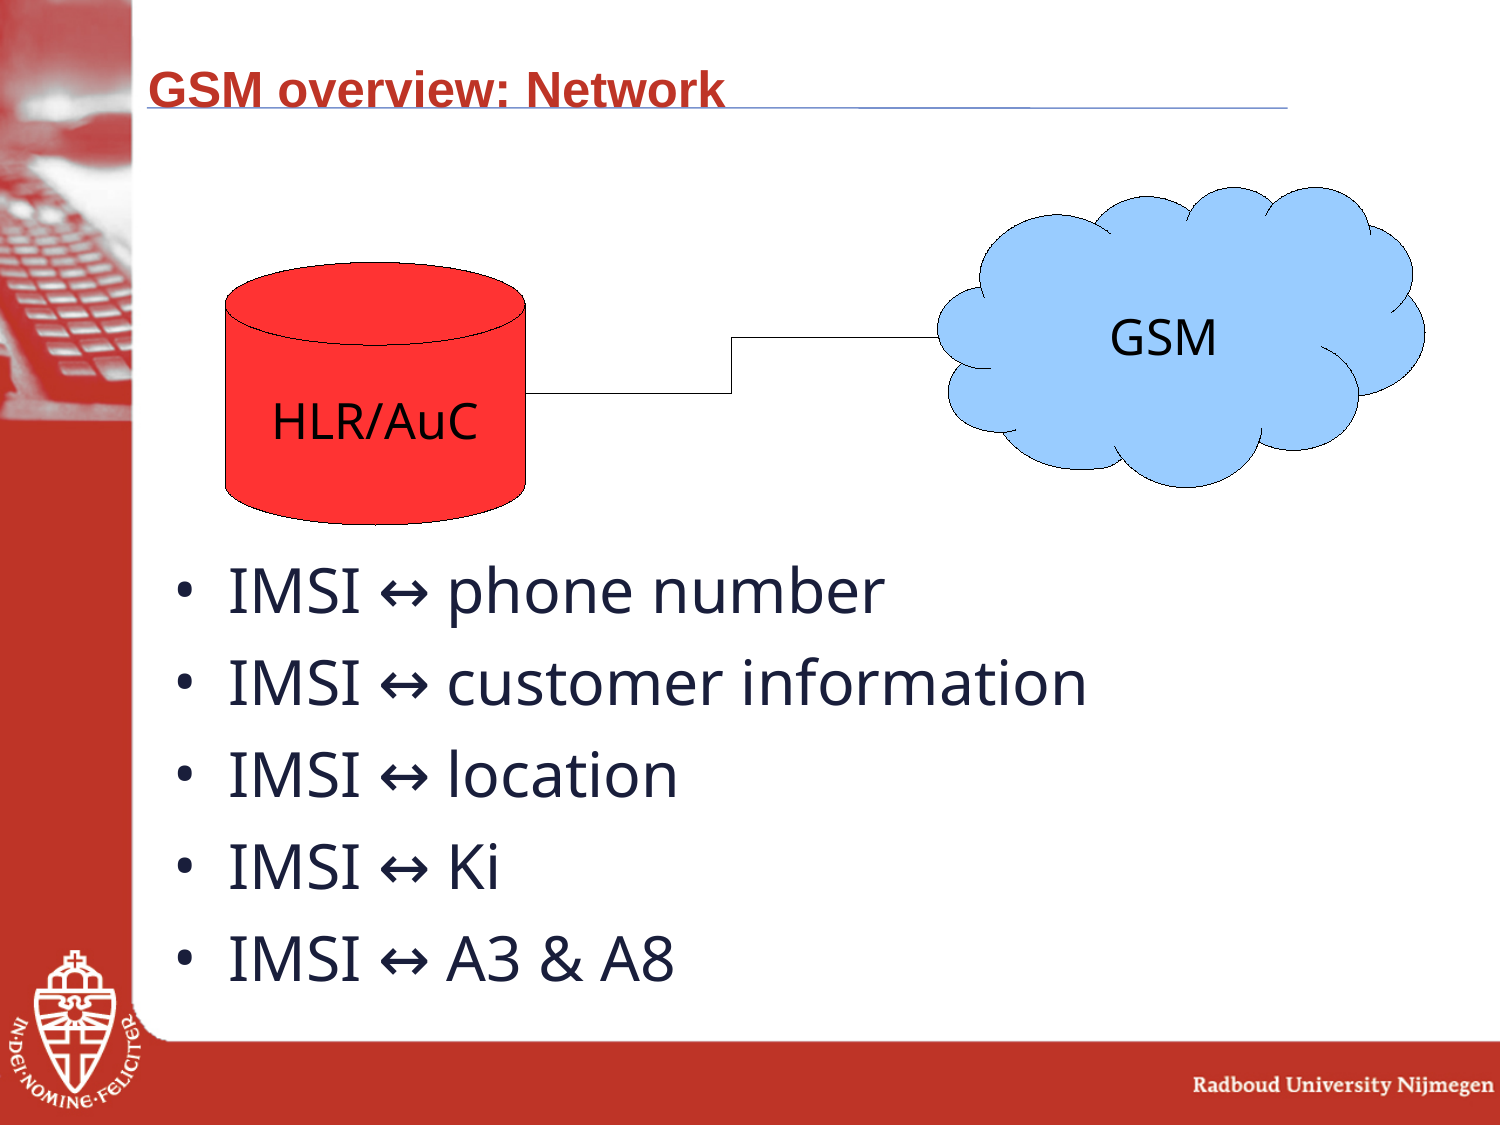

# GSM overview: Network
GSM
HLR/AuC
IMSI ↔ phone number
IMSI ↔ customer information
IMSI ↔ location
IMSI ↔ Ki
IMSI ↔ A3 & A8